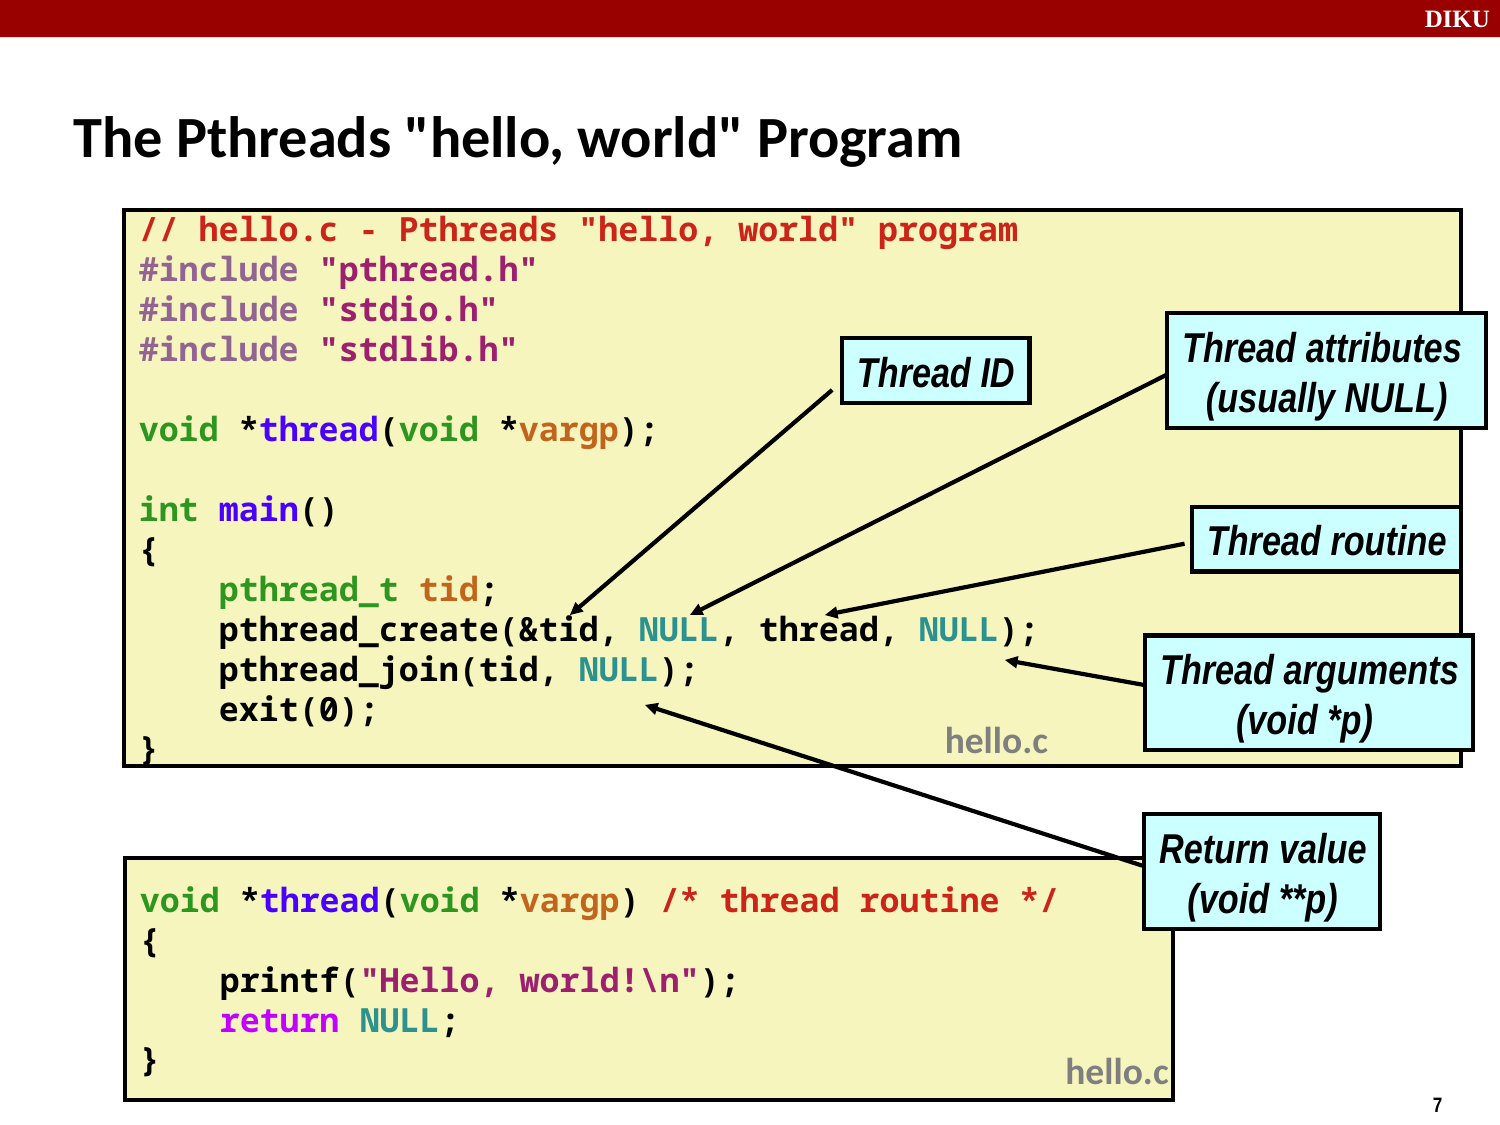

The Pthreads "hello, world" Program
// hello.c - Pthreads "hello, world" program
#include "pthread.h"
#include "stdio.h"
#include "stdlib.h"
void *thread(void *vargp);
int main()
{
 pthread_t tid;
 pthread_create(&tid, NULL, thread, NULL);
 pthread_join(tid, NULL);
 exit(0);
}
Thread attributes
(usually NULL)
Thread ID
Thread routine
Thread arguments
(void *p)
hello.c
Return value
(void **p)
void *thread(void *vargp) /* thread routine */
{
 printf("Hello, world!\n");
 return NULL;
}
hello.c